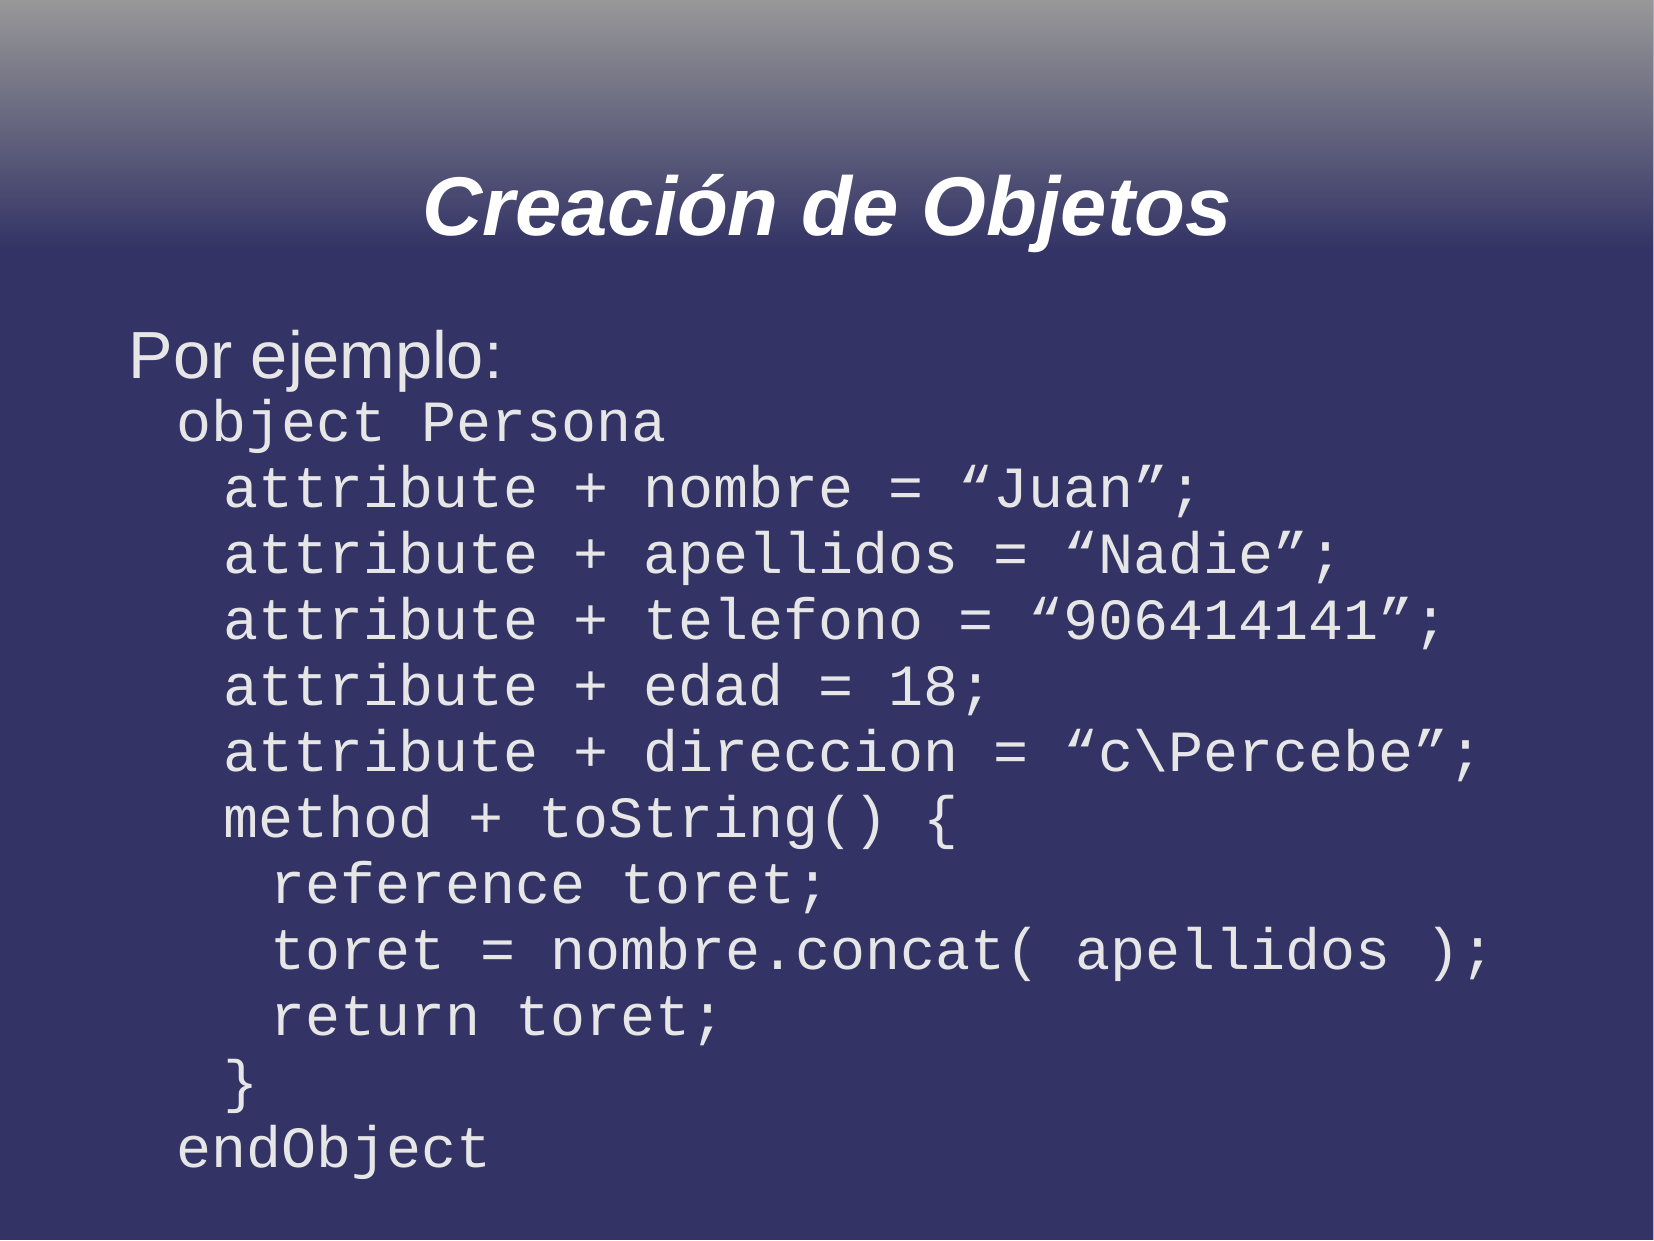

# Creación de Objetos
Por ejemplo:
object Persona
attribute + nombre = “Juan”;
attribute + apellidos = “Nadie”;
attribute + telefono = “906414141”;
attribute + edad = 18;
attribute + direccion = “c\Percebe”;
method + toString() {
reference toret;
toret = nombre.concat( apellidos );
return toret;
}
endObject